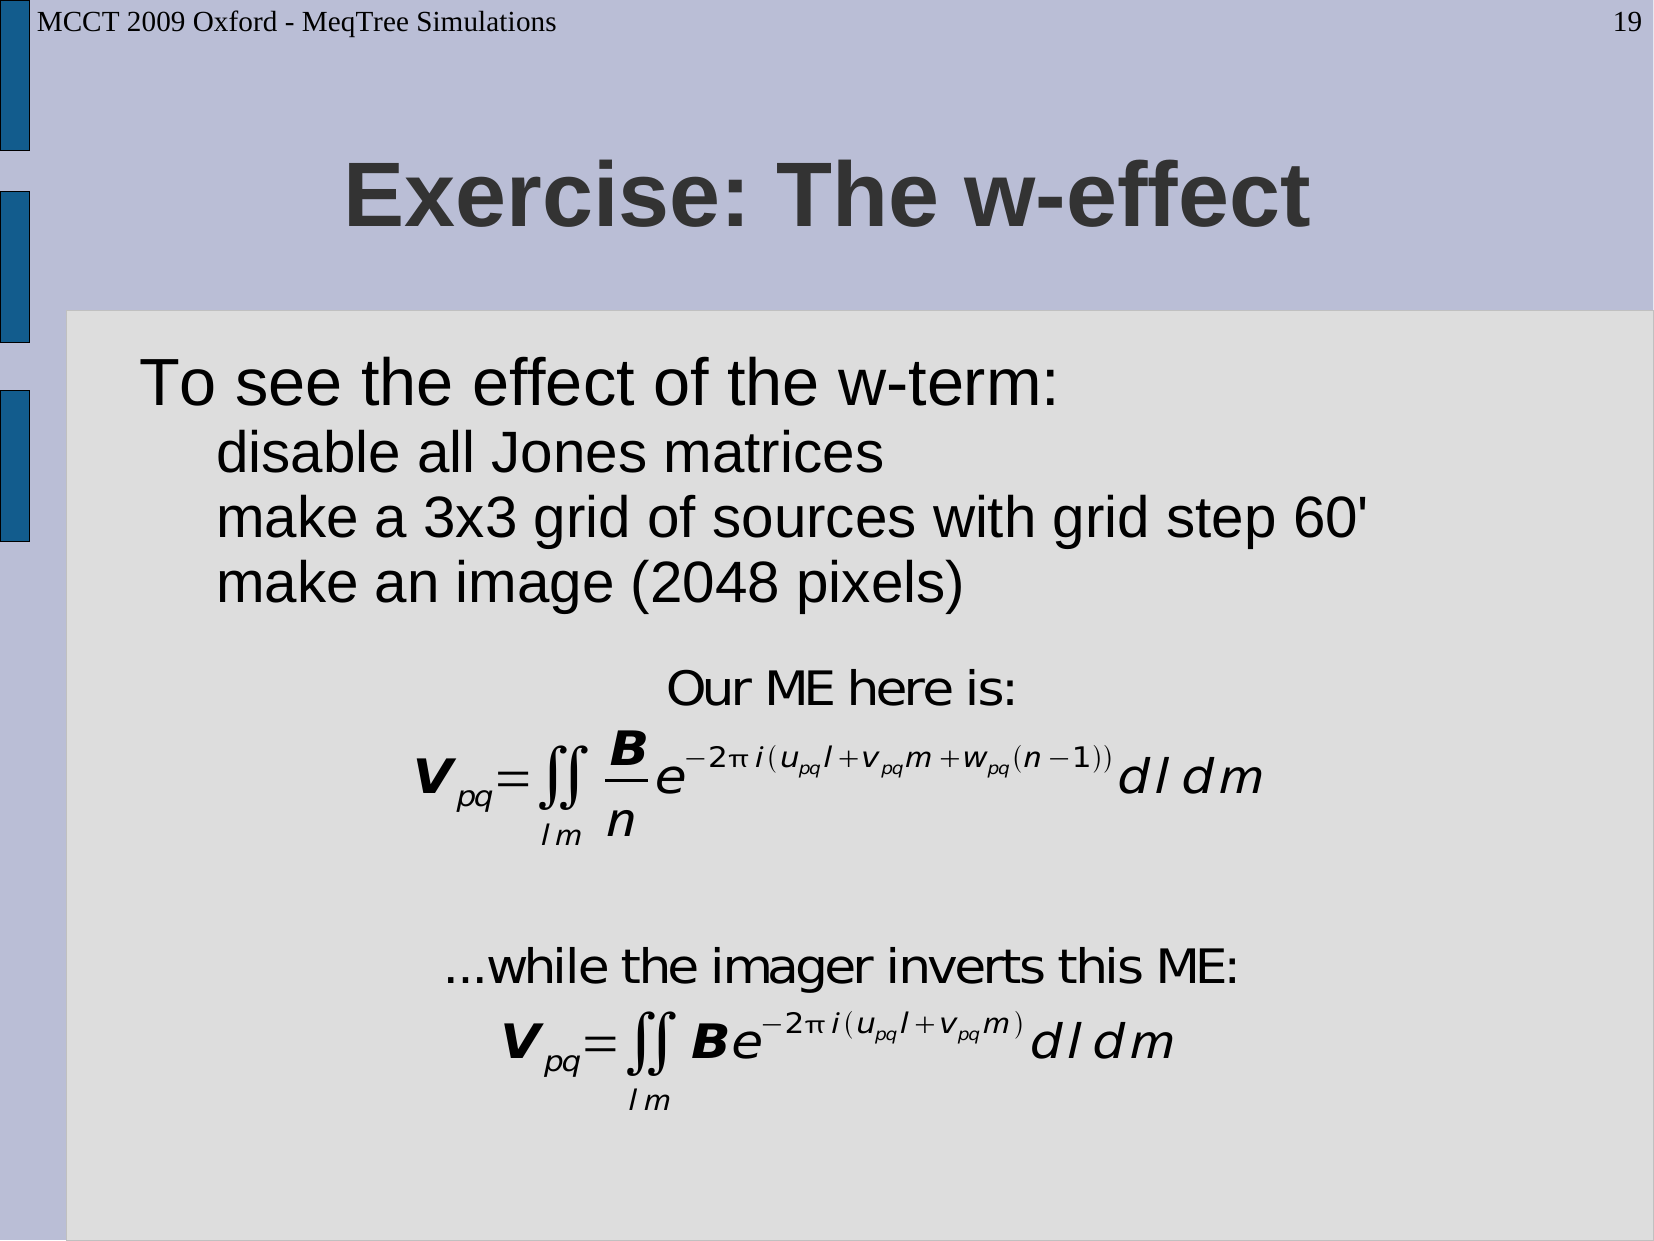

MCCT 2009 Oxford - MeqTree Simulations
19
# Exercise: The w-effect
To see the effect of the w-term:
disable all Jones matrices
make a 3x3 grid of sources with grid step 60'
make an image (2048 pixels)